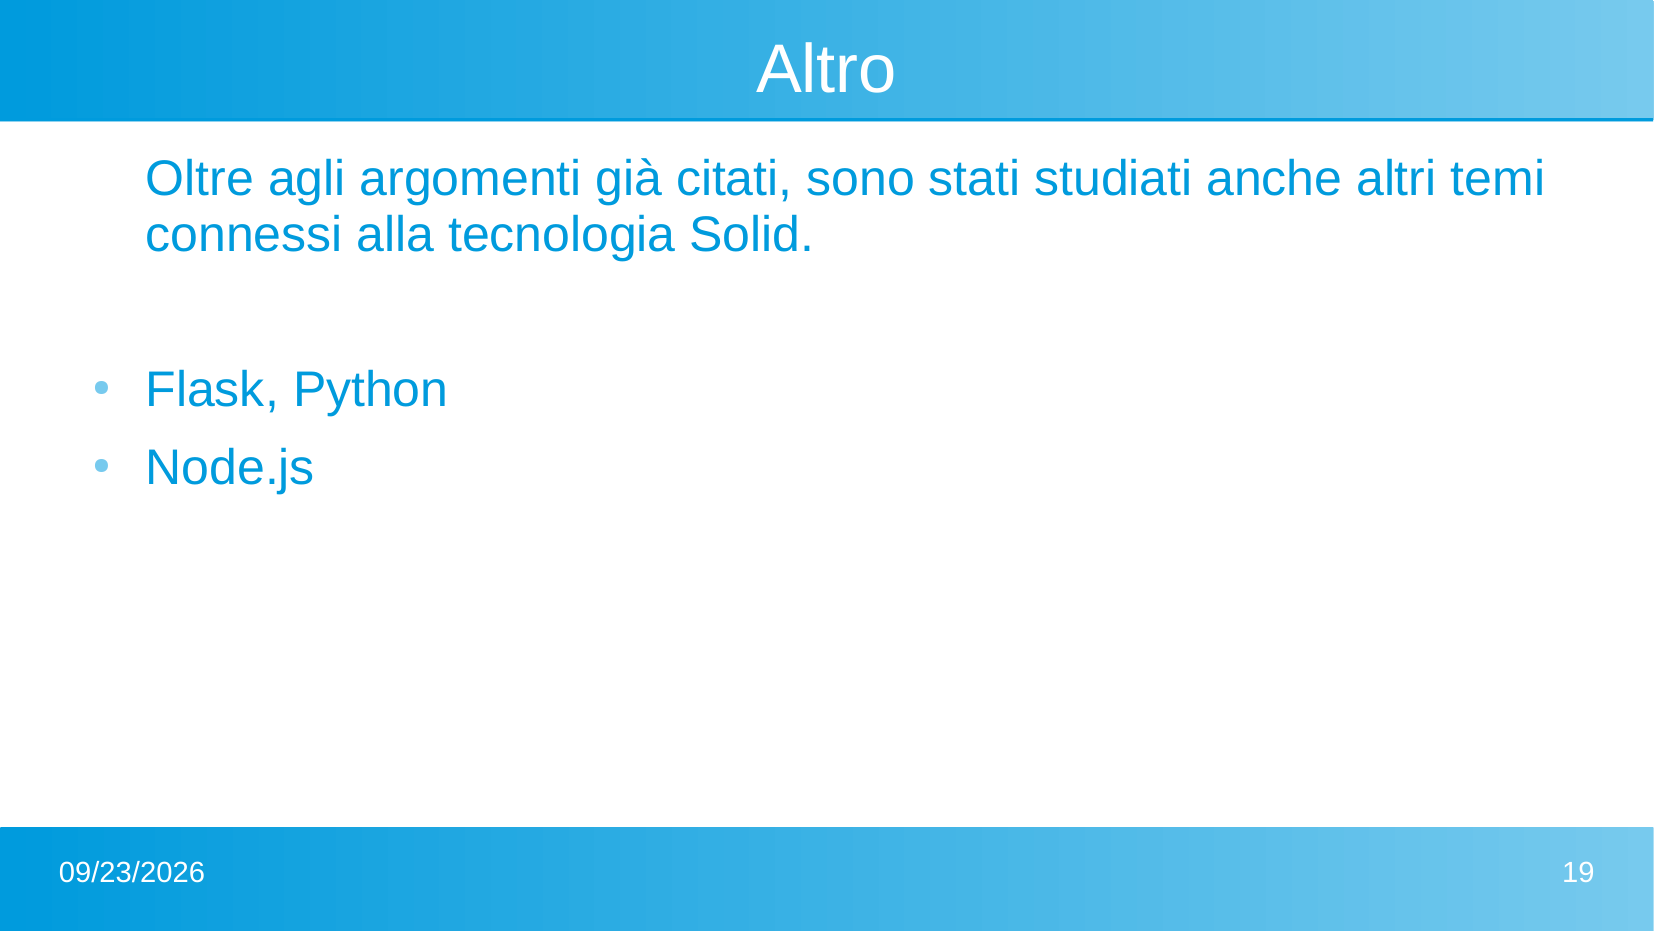

# Altro
Oltre agli argomenti già citati, sono stati studiati anche altri temi connessi alla tecnologia Solid.
Flask, Python
Node.js
19